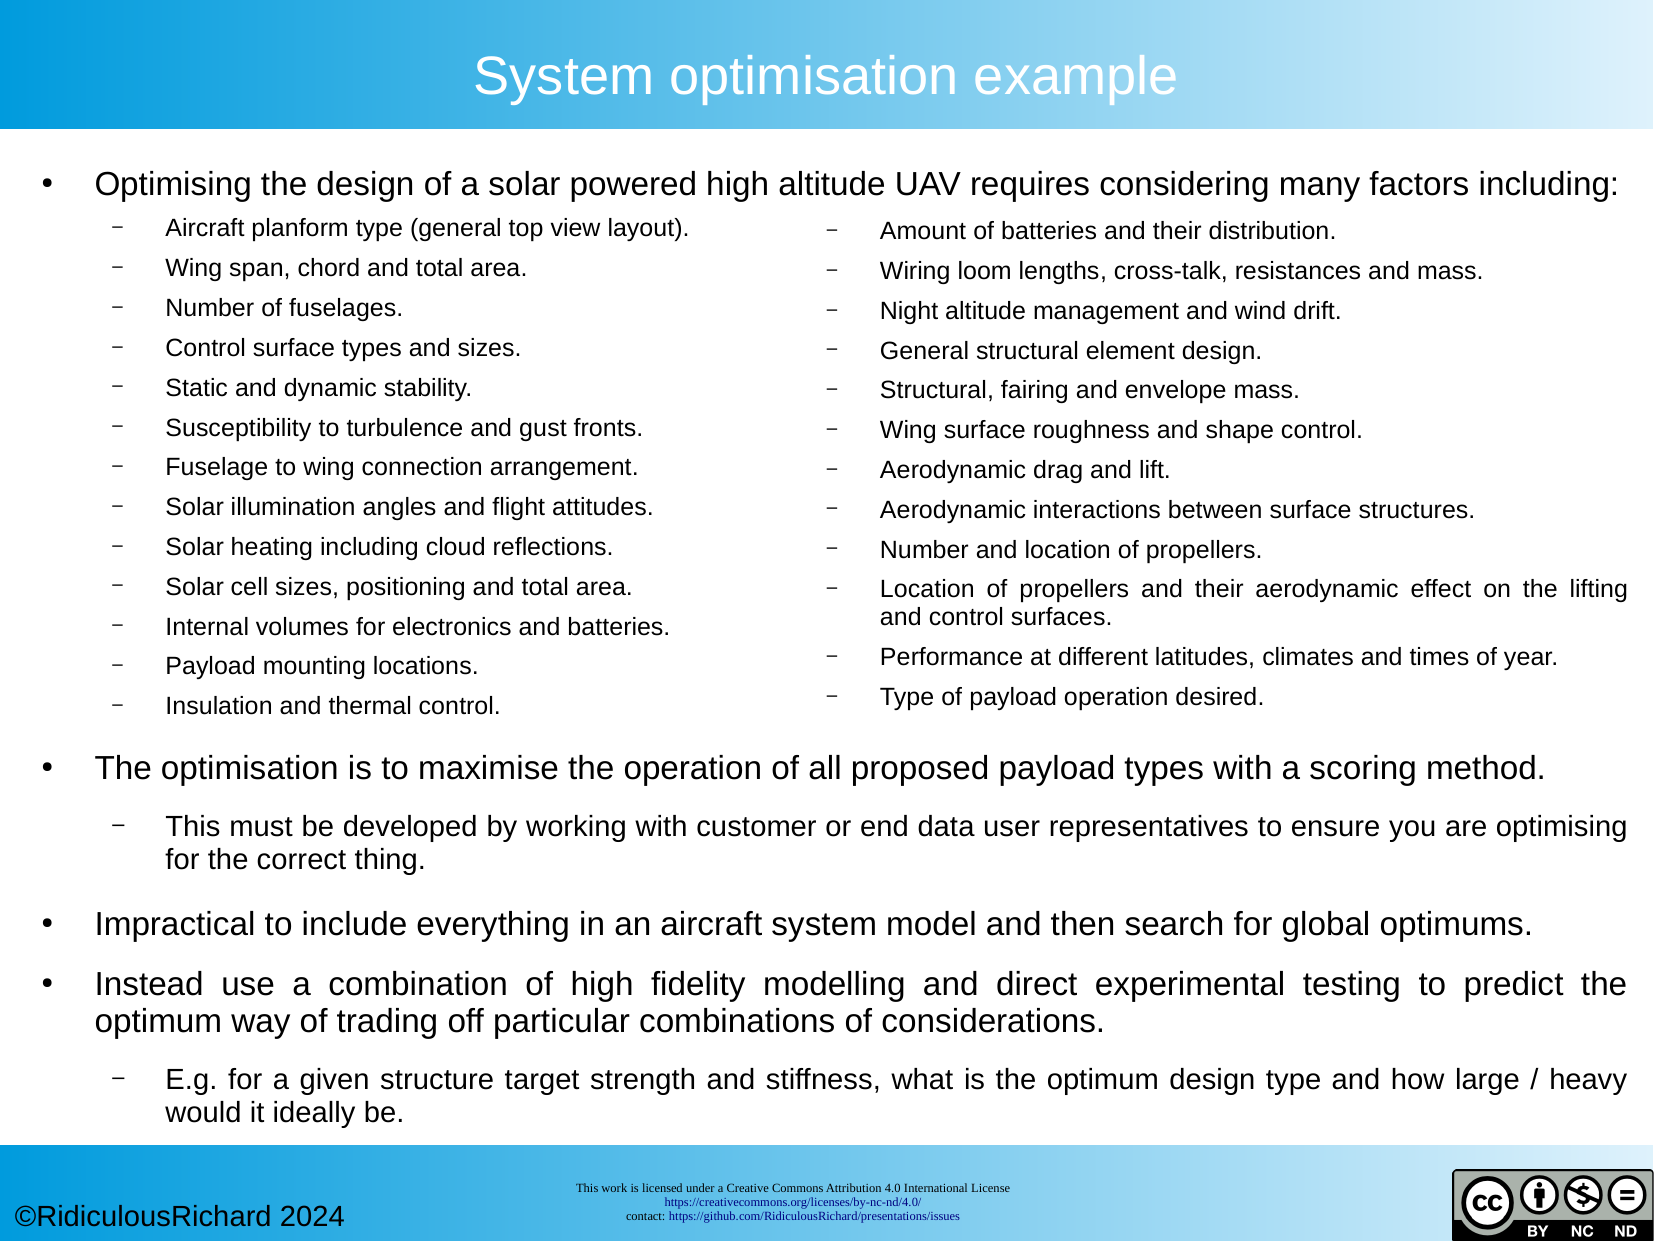

# System optimisation example
Optimising the design of a solar powered high altitude UAV requires considering many factors including:
Aircraft planform type (general top view layout).
Wing span, chord and total area.
Number of fuselages.
Control surface types and sizes.
Static and dynamic stability.
Susceptibility to turbulence and gust fronts.
Fuselage to wing connection arrangement.
Solar illumination angles and flight attitudes.
Solar heating including cloud reflections.
Solar cell sizes, positioning and total area.
Internal volumes for electronics and batteries.
Payload mounting locations.
Insulation and thermal control.
The optimisation is to maximise the operation of all proposed payload types with a scoring method.
This must be developed by working with customer or end data user representatives to ensure you are optimising for the correct thing.
Impractical to include everything in an aircraft system model and then search for global optimums.
Instead use a combination of high fidelity modelling and direct experimental testing to predict the optimum way of trading off particular combinations of considerations.
E.g. for a given structure target strength and stiffness, what is the optimum design type and how large / heavy would it ideally be.
Amount of batteries and their distribution.
Wiring loom lengths, cross-talk, resistances and mass.
Night altitude management and wind drift.
General structural element design.
Structural, fairing and envelope mass.
Wing surface roughness and shape control.
Aerodynamic drag and lift.
Aerodynamic interactions between surface structures.
Number and location of propellers.
Location of propellers and their aerodynamic effect on the lifting and control surfaces.
Performance at different latitudes, climates and times of year.
Type of payload operation desired.